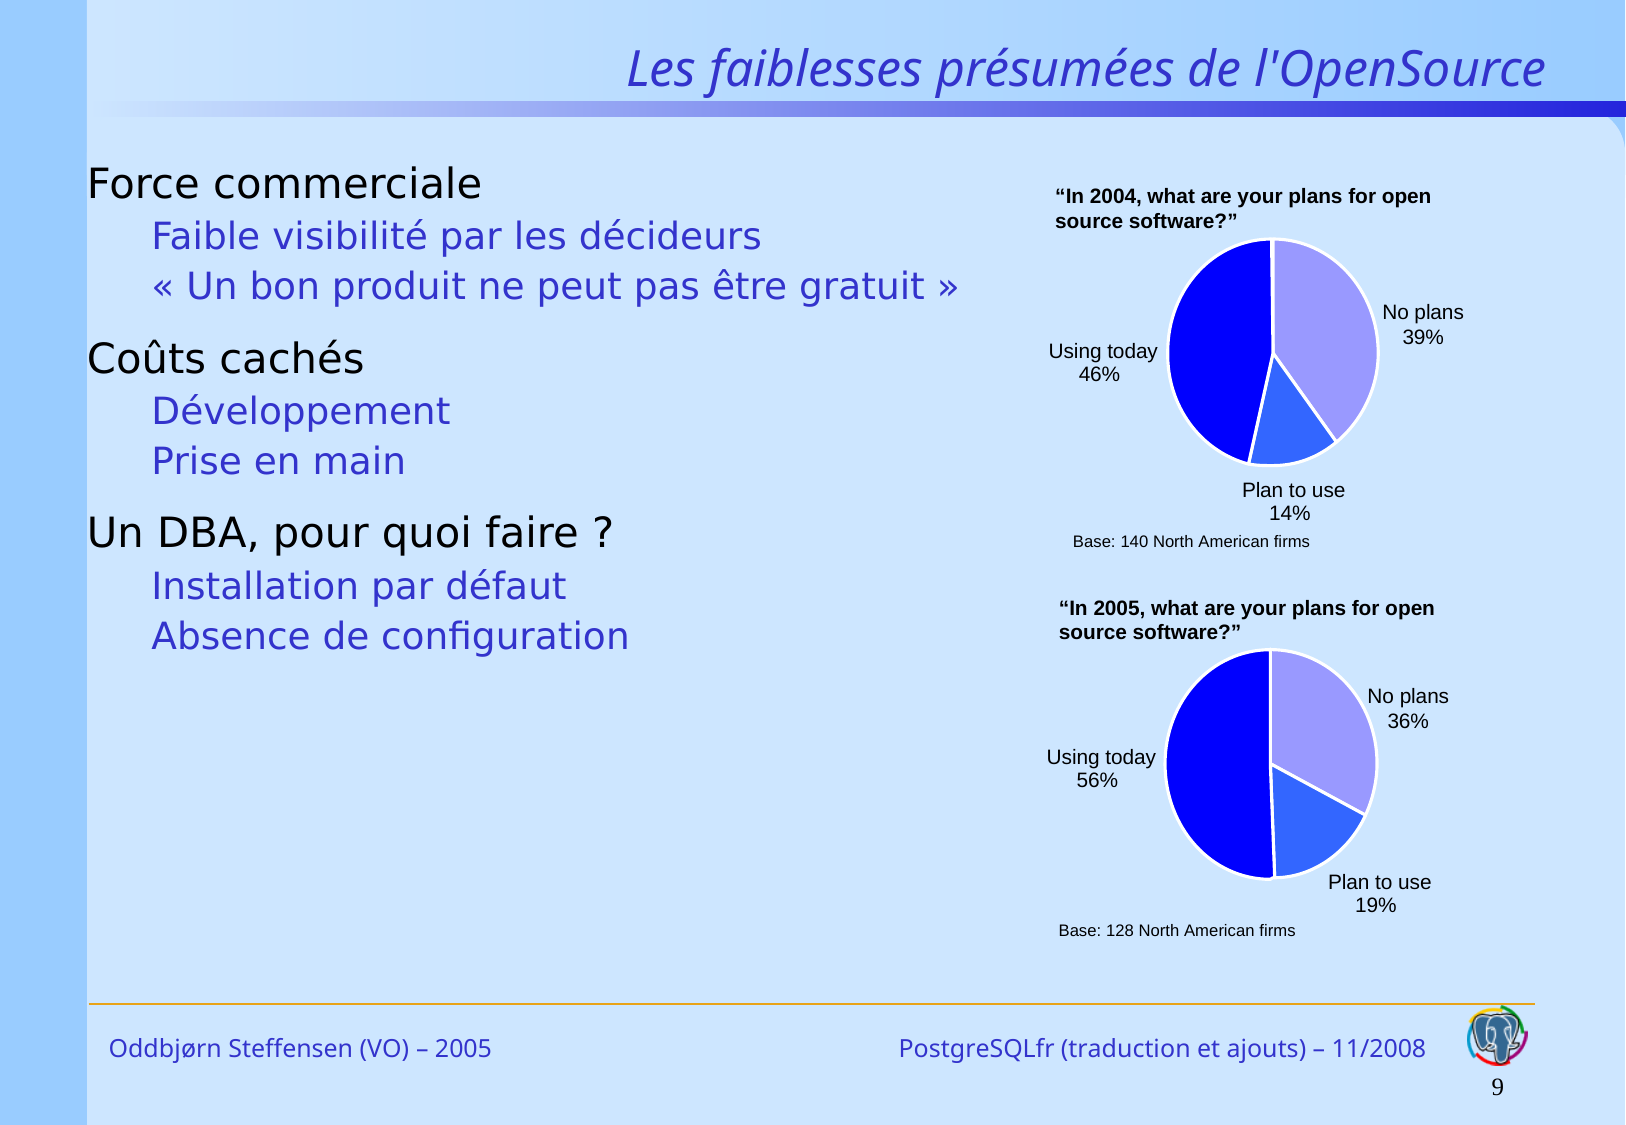

# Les faiblesses présumées de l'OpenSource
Force commerciale
Faible visibilité par les décideurs
« Un bon produit ne peut pas être gratuit »
Coûts cachés
Développement
Prise en main
Un DBA, pour quoi faire ?
Installation par défaut
Absence de configuration
“In 2004, what are your plans for open source software?”
No plans
39%
Using today
46%
Plan to use
14%
Base: 140 North American firms
“In 2005, what are your plans for open source software?”
No plans
36%
Using today
56%
Plan to use
19%
Base: 128 North American firms